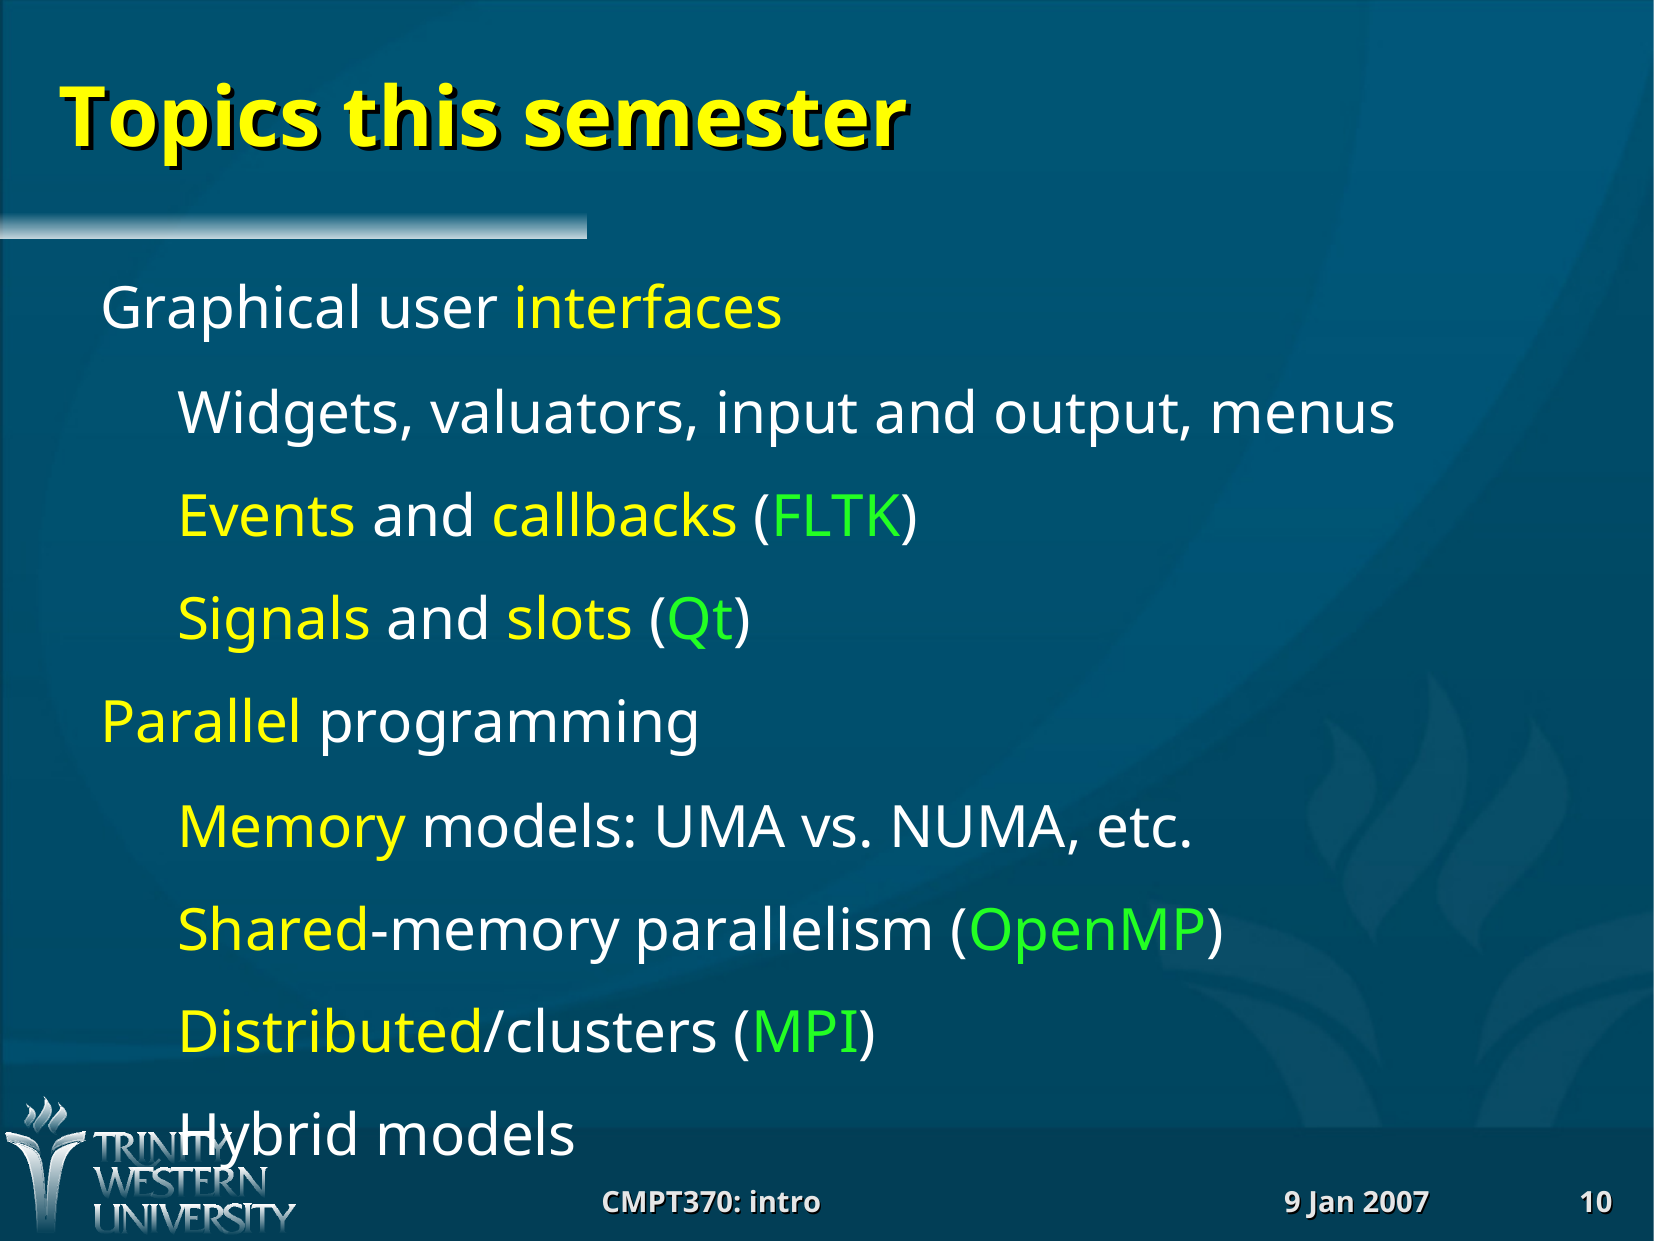

# Topics this semester
Graphical user interfaces
Widgets, valuators, input and output, menus
Events and callbacks (FLTK)
Signals and slots (Qt)
Parallel programming
Memory models: UMA vs. NUMA, etc.
Shared-memory parallelism (OpenMP)
Distributed/clusters (MPI)
Hybrid models
CMPT370: intro
9 Jan 2007
10